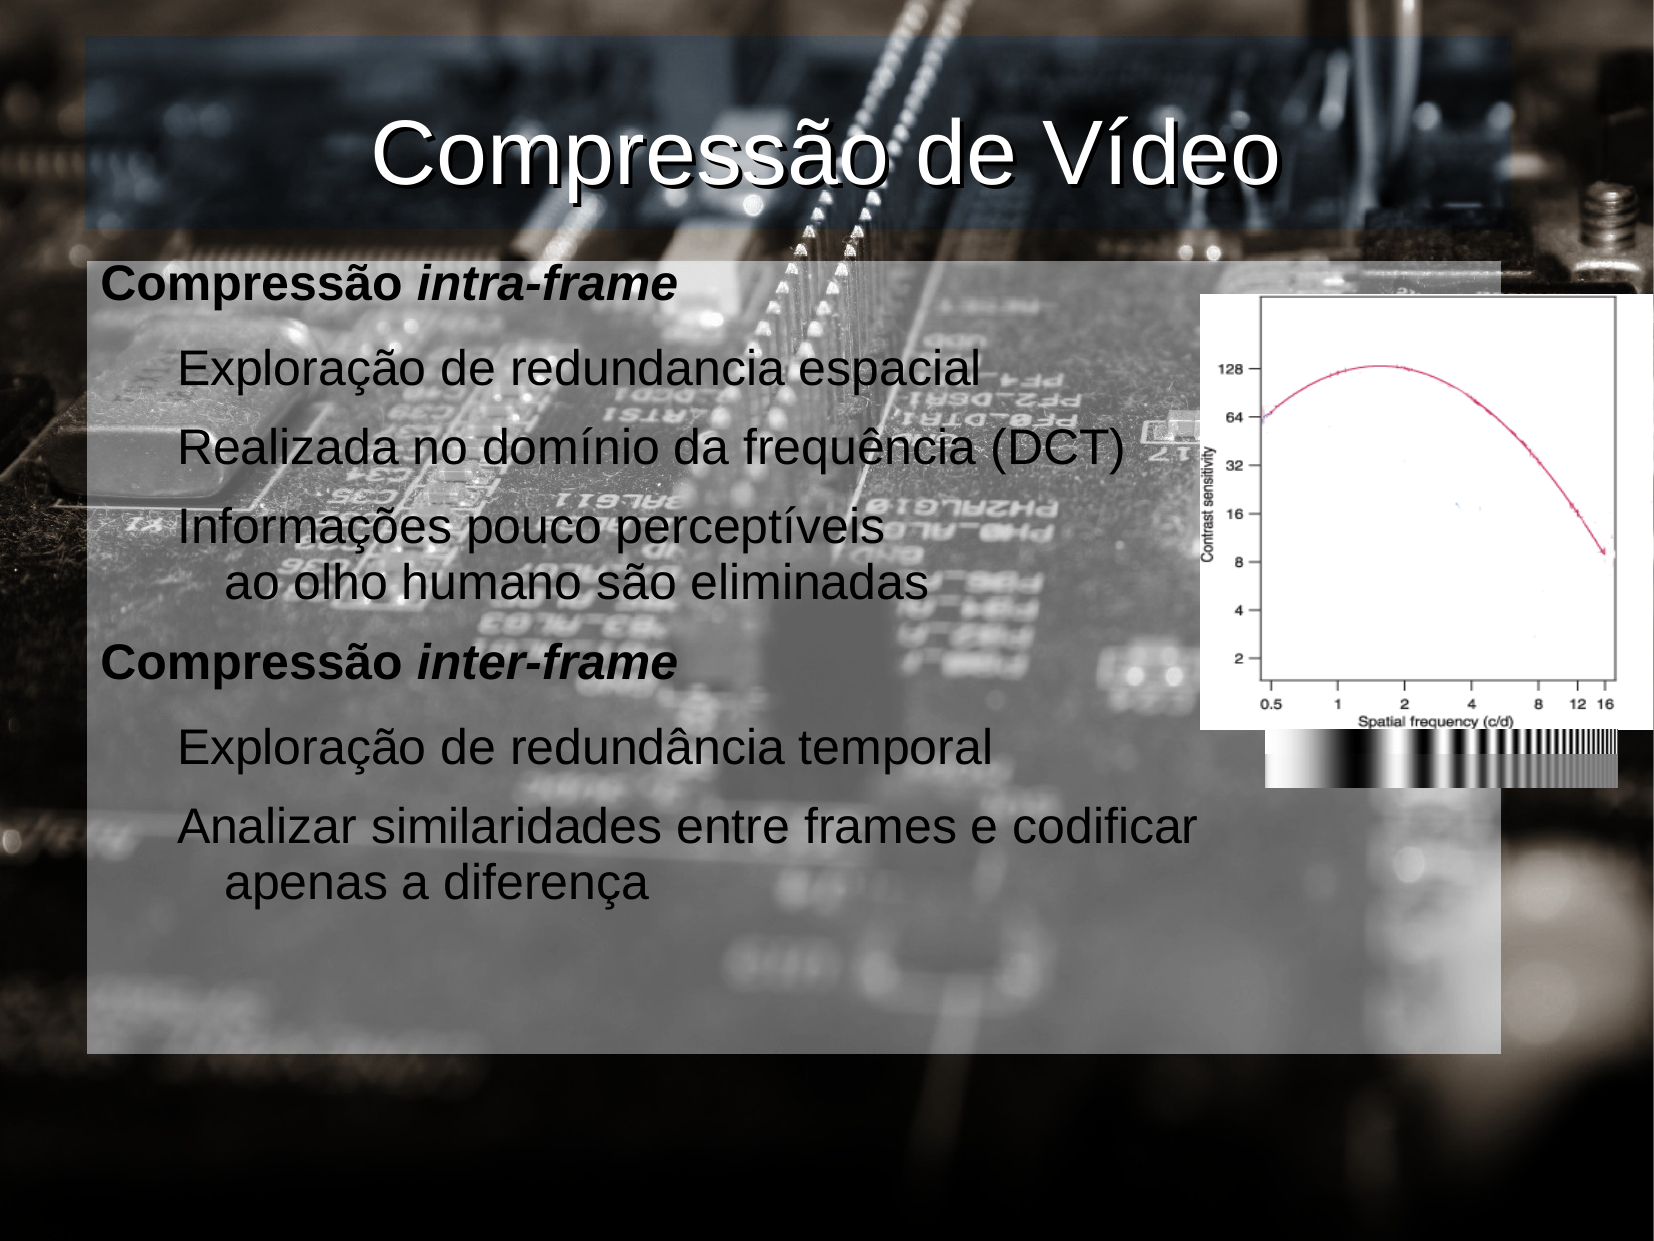

# Compressão de Vídeo
Compressão intra-frame
Exploração de redundancia espacial
Realizada no domínio da frequência (DCT)
Informações pouco perceptíveis
ao olho humano são eliminadas
Compressão inter-frame
Exploração de redundância temporal
Analizar similaridades entre frames e codificar
apenas a diferença